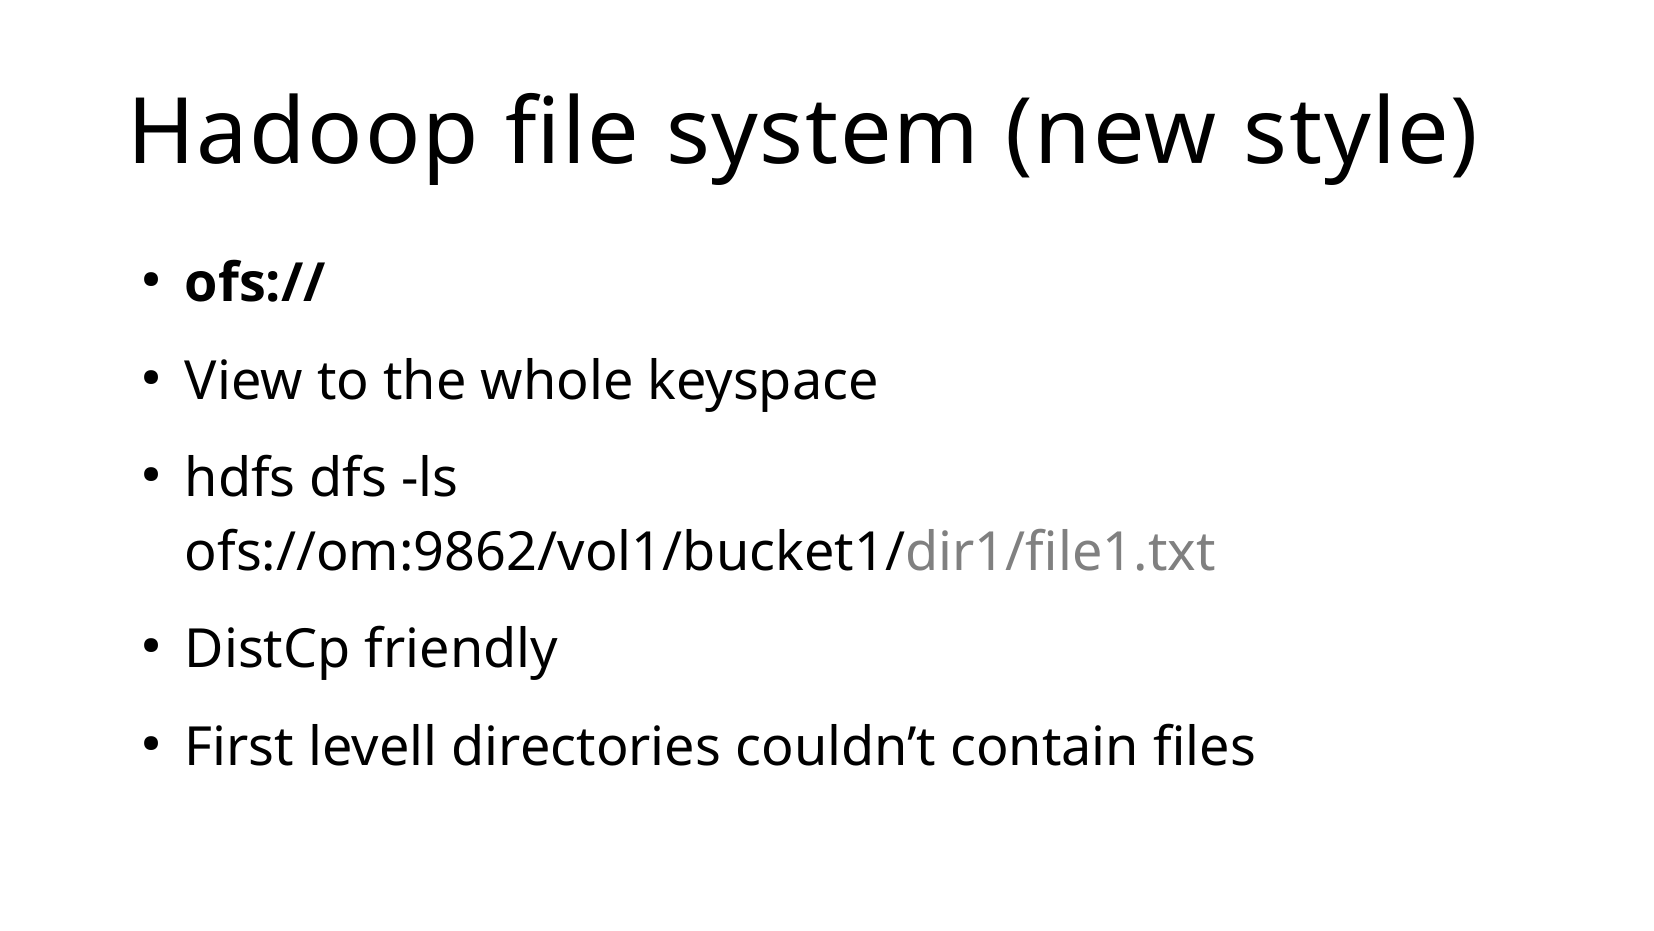

# Hadoop file system (new style)
ofs://
View to the whole keyspace
hdfs dfs -ls
ofs://om:9862/vol1/bucket1/dir1/file1.txt
DistCp friendly
First levell directories couldn’t contain files